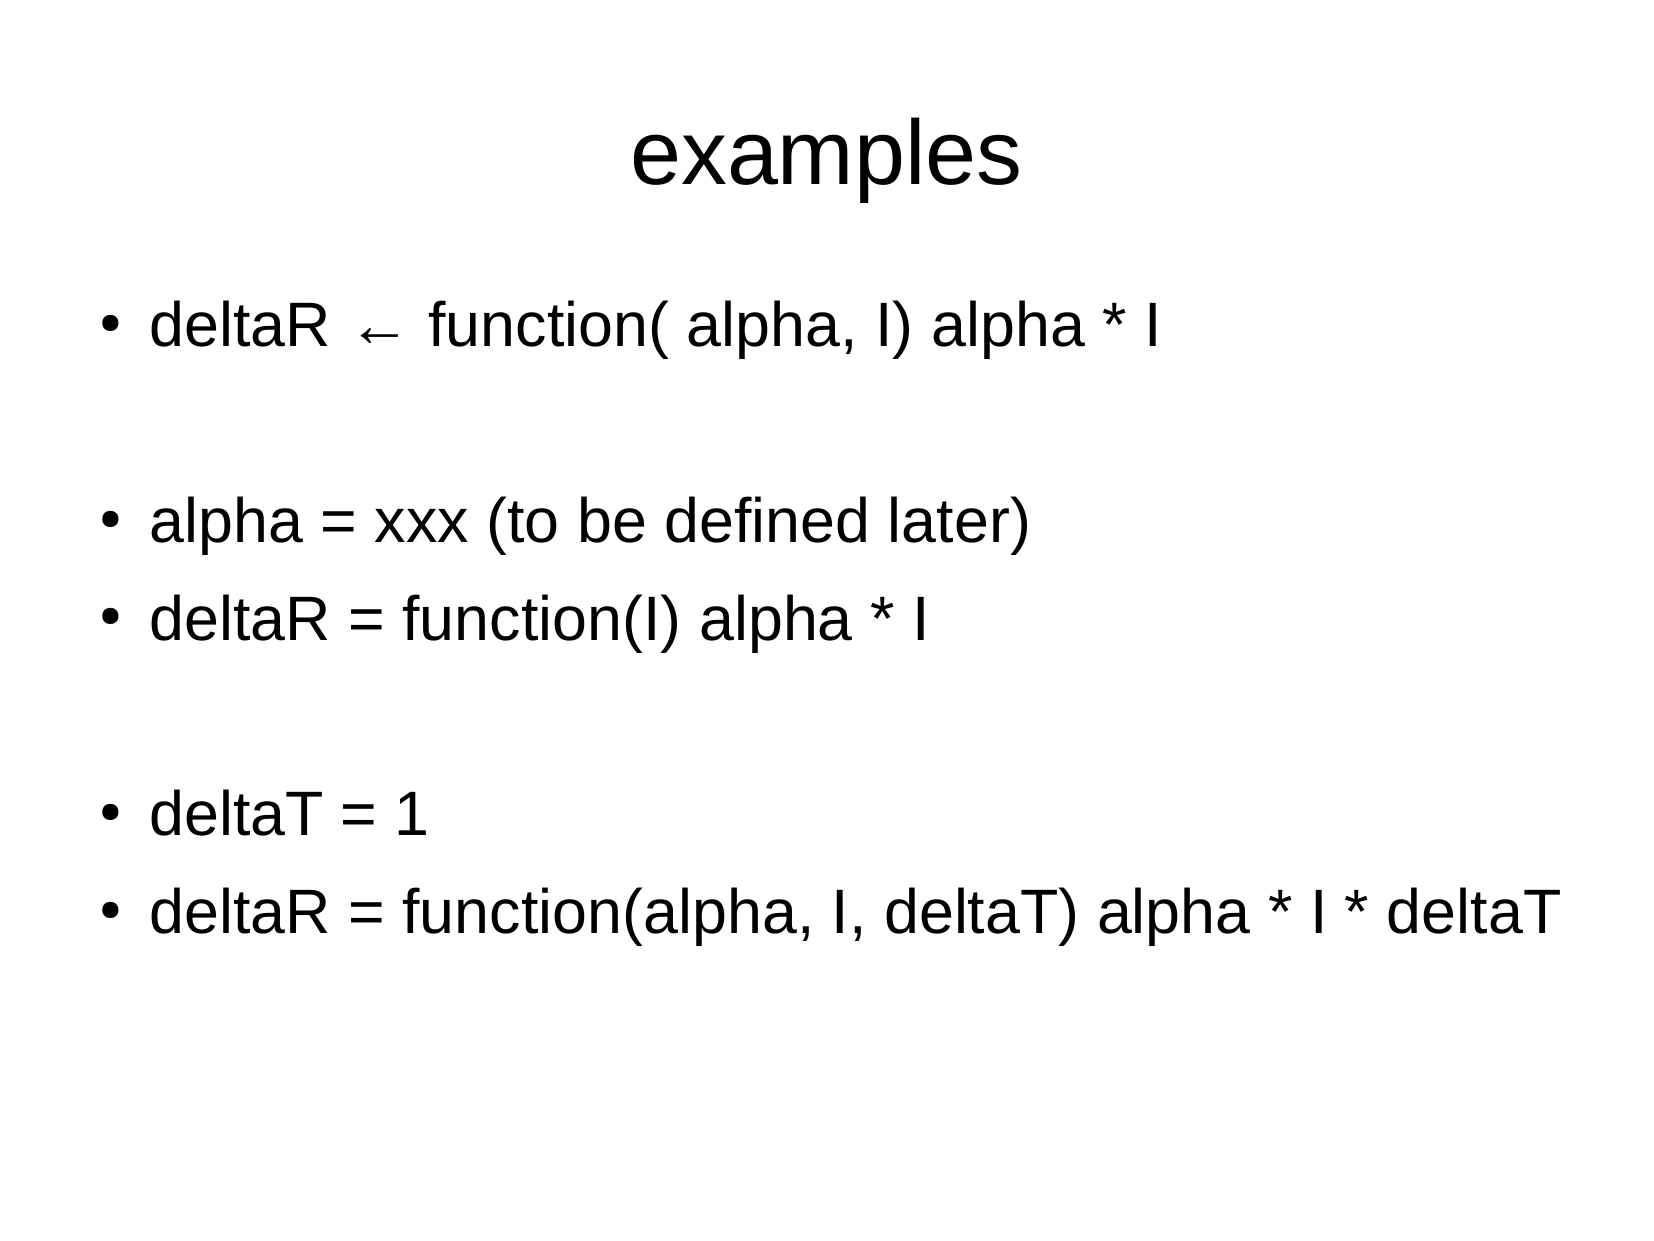

# examples
deltaR ← function( alpha, I) alpha * I
alpha = xxx (to be defined later)
deltaR = function(I) alpha * I
deltaT = 1
deltaR = function(alpha, I, deltaT) alpha * I * deltaT